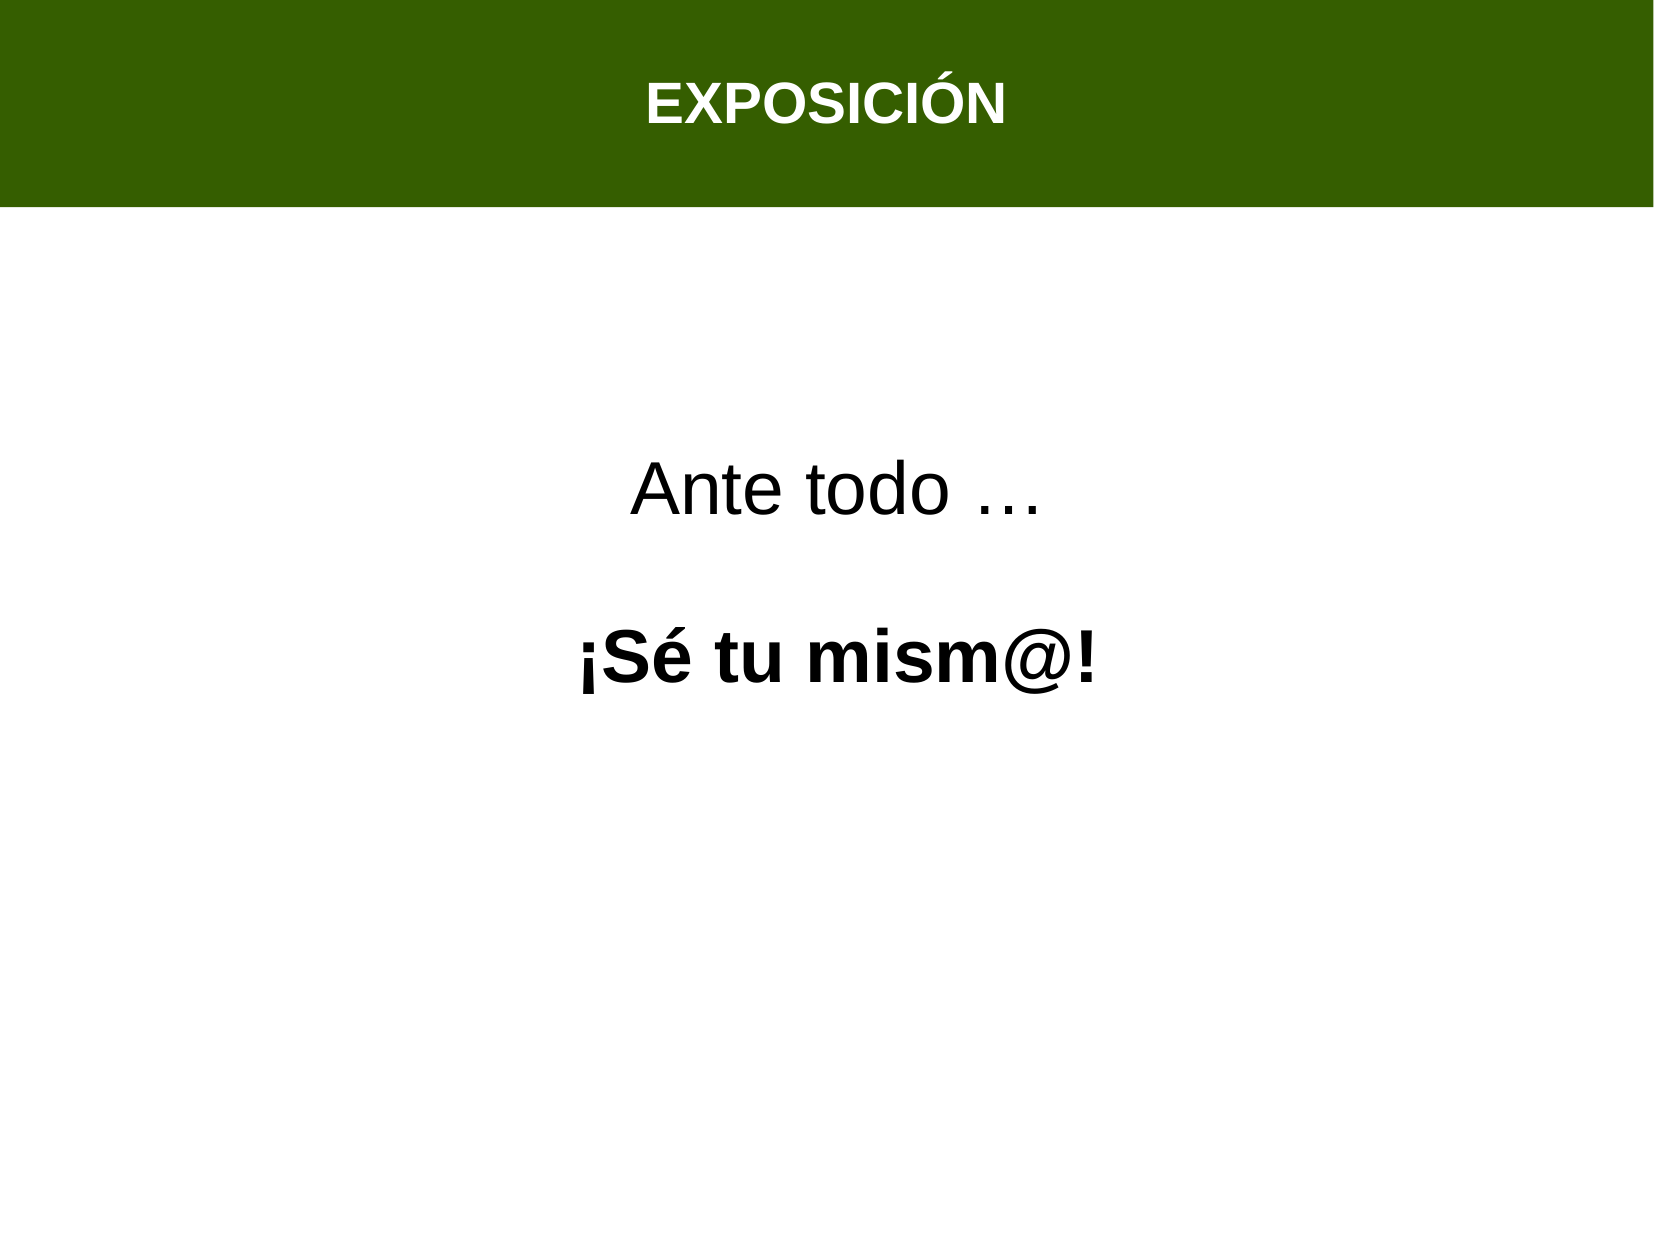

# EXPOSICIÓN
Ante todo …
¡Sé tu mism@!